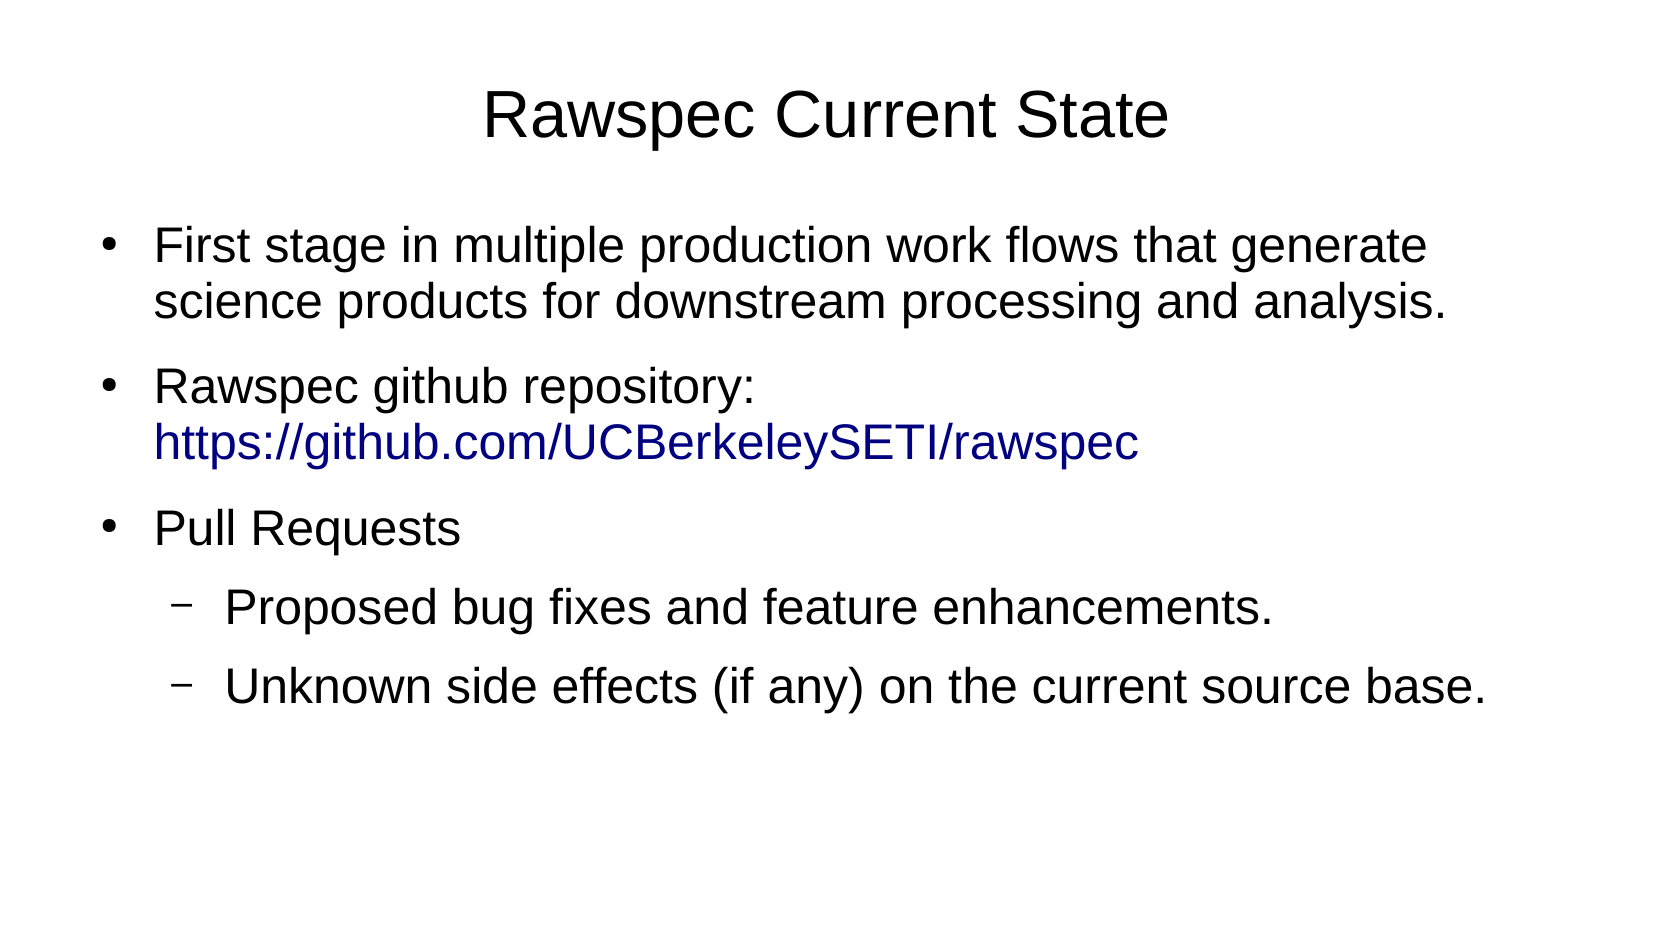

# Rawspec Current State
First stage in multiple production work flows that generate science products for downstream processing and analysis.
Rawspec github repository: https://github.com/UCBerkeleySETI/rawspec
Pull Requests
Proposed bug fixes and feature enhancements.
Unknown side effects (if any) on the current source base.